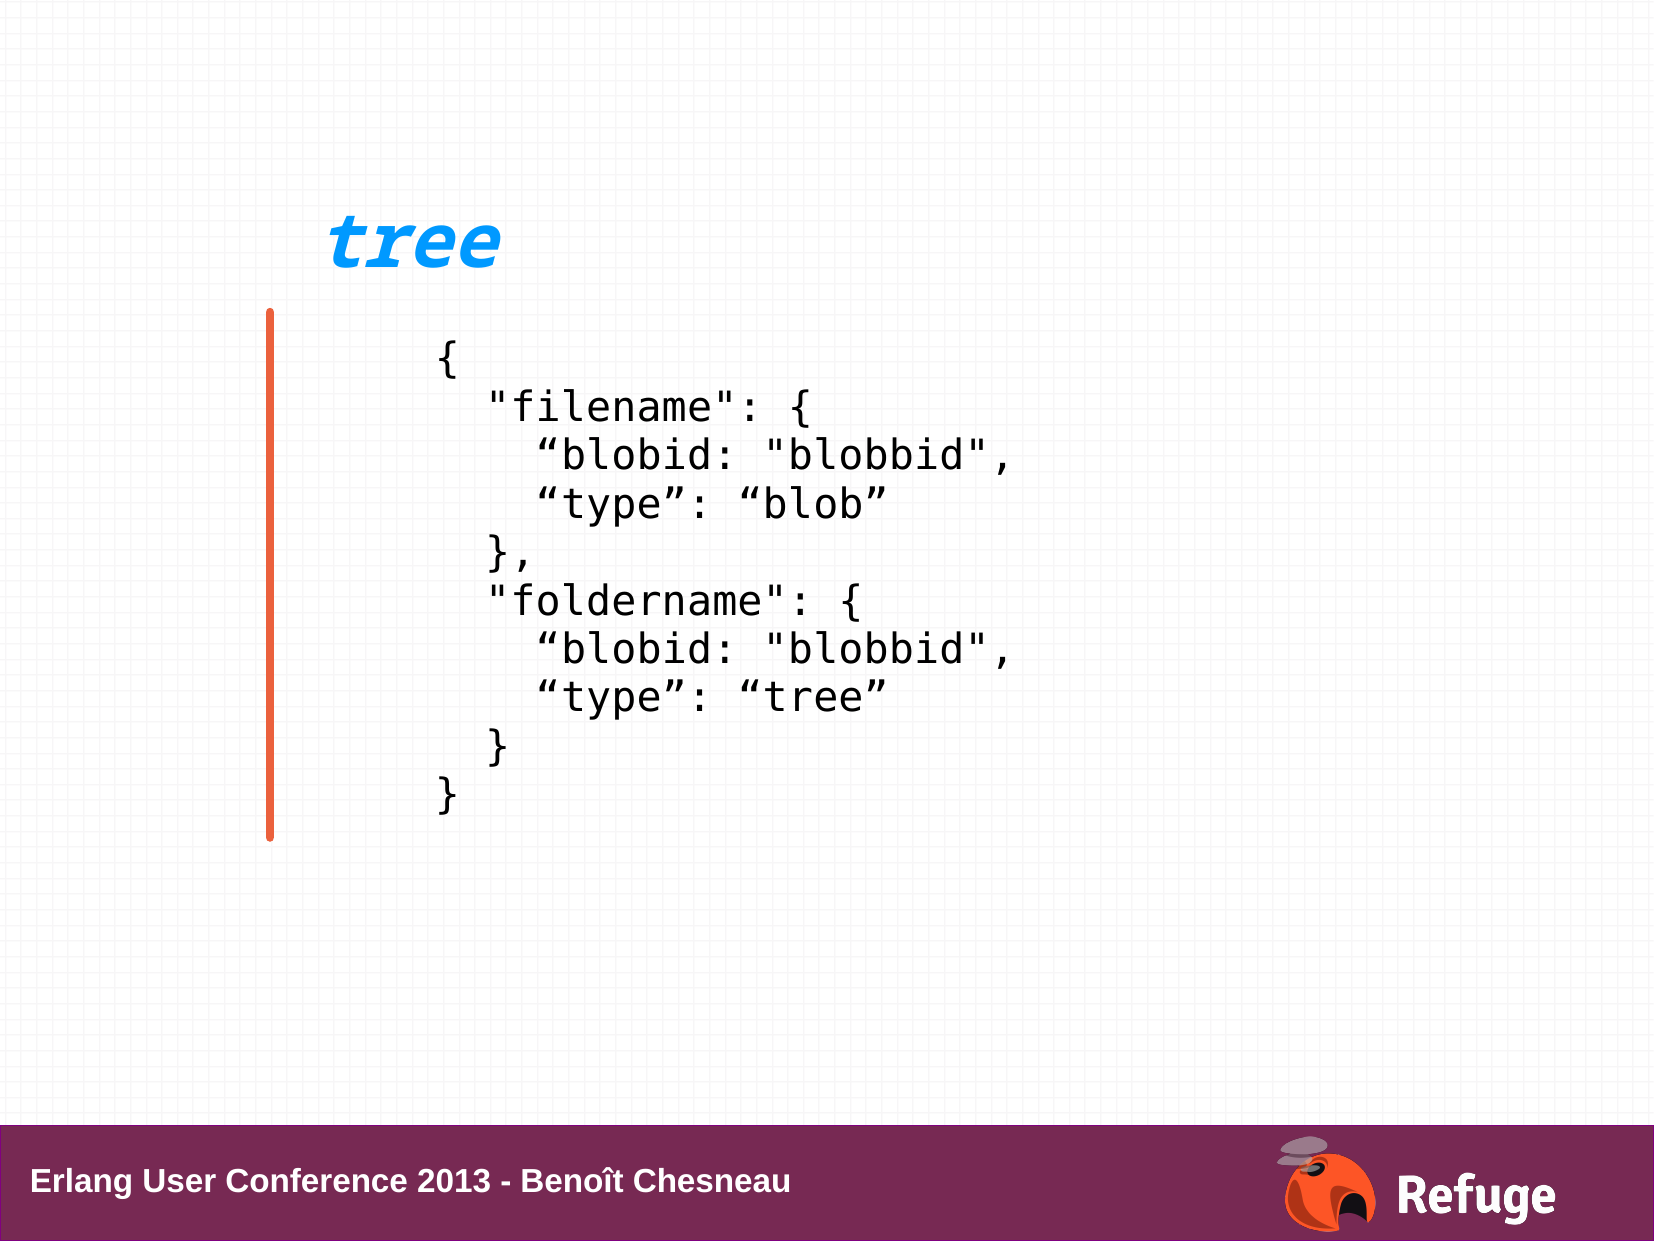

tree
{
 "filename": {
 “blobid: "blobbid",
 “type”: “blob”
 },
 "foldername": {
 “blobid: "blobbid",
 “type”: “tree”
 }
}
Erlang User Conference 2013 - Benoît Chesneau